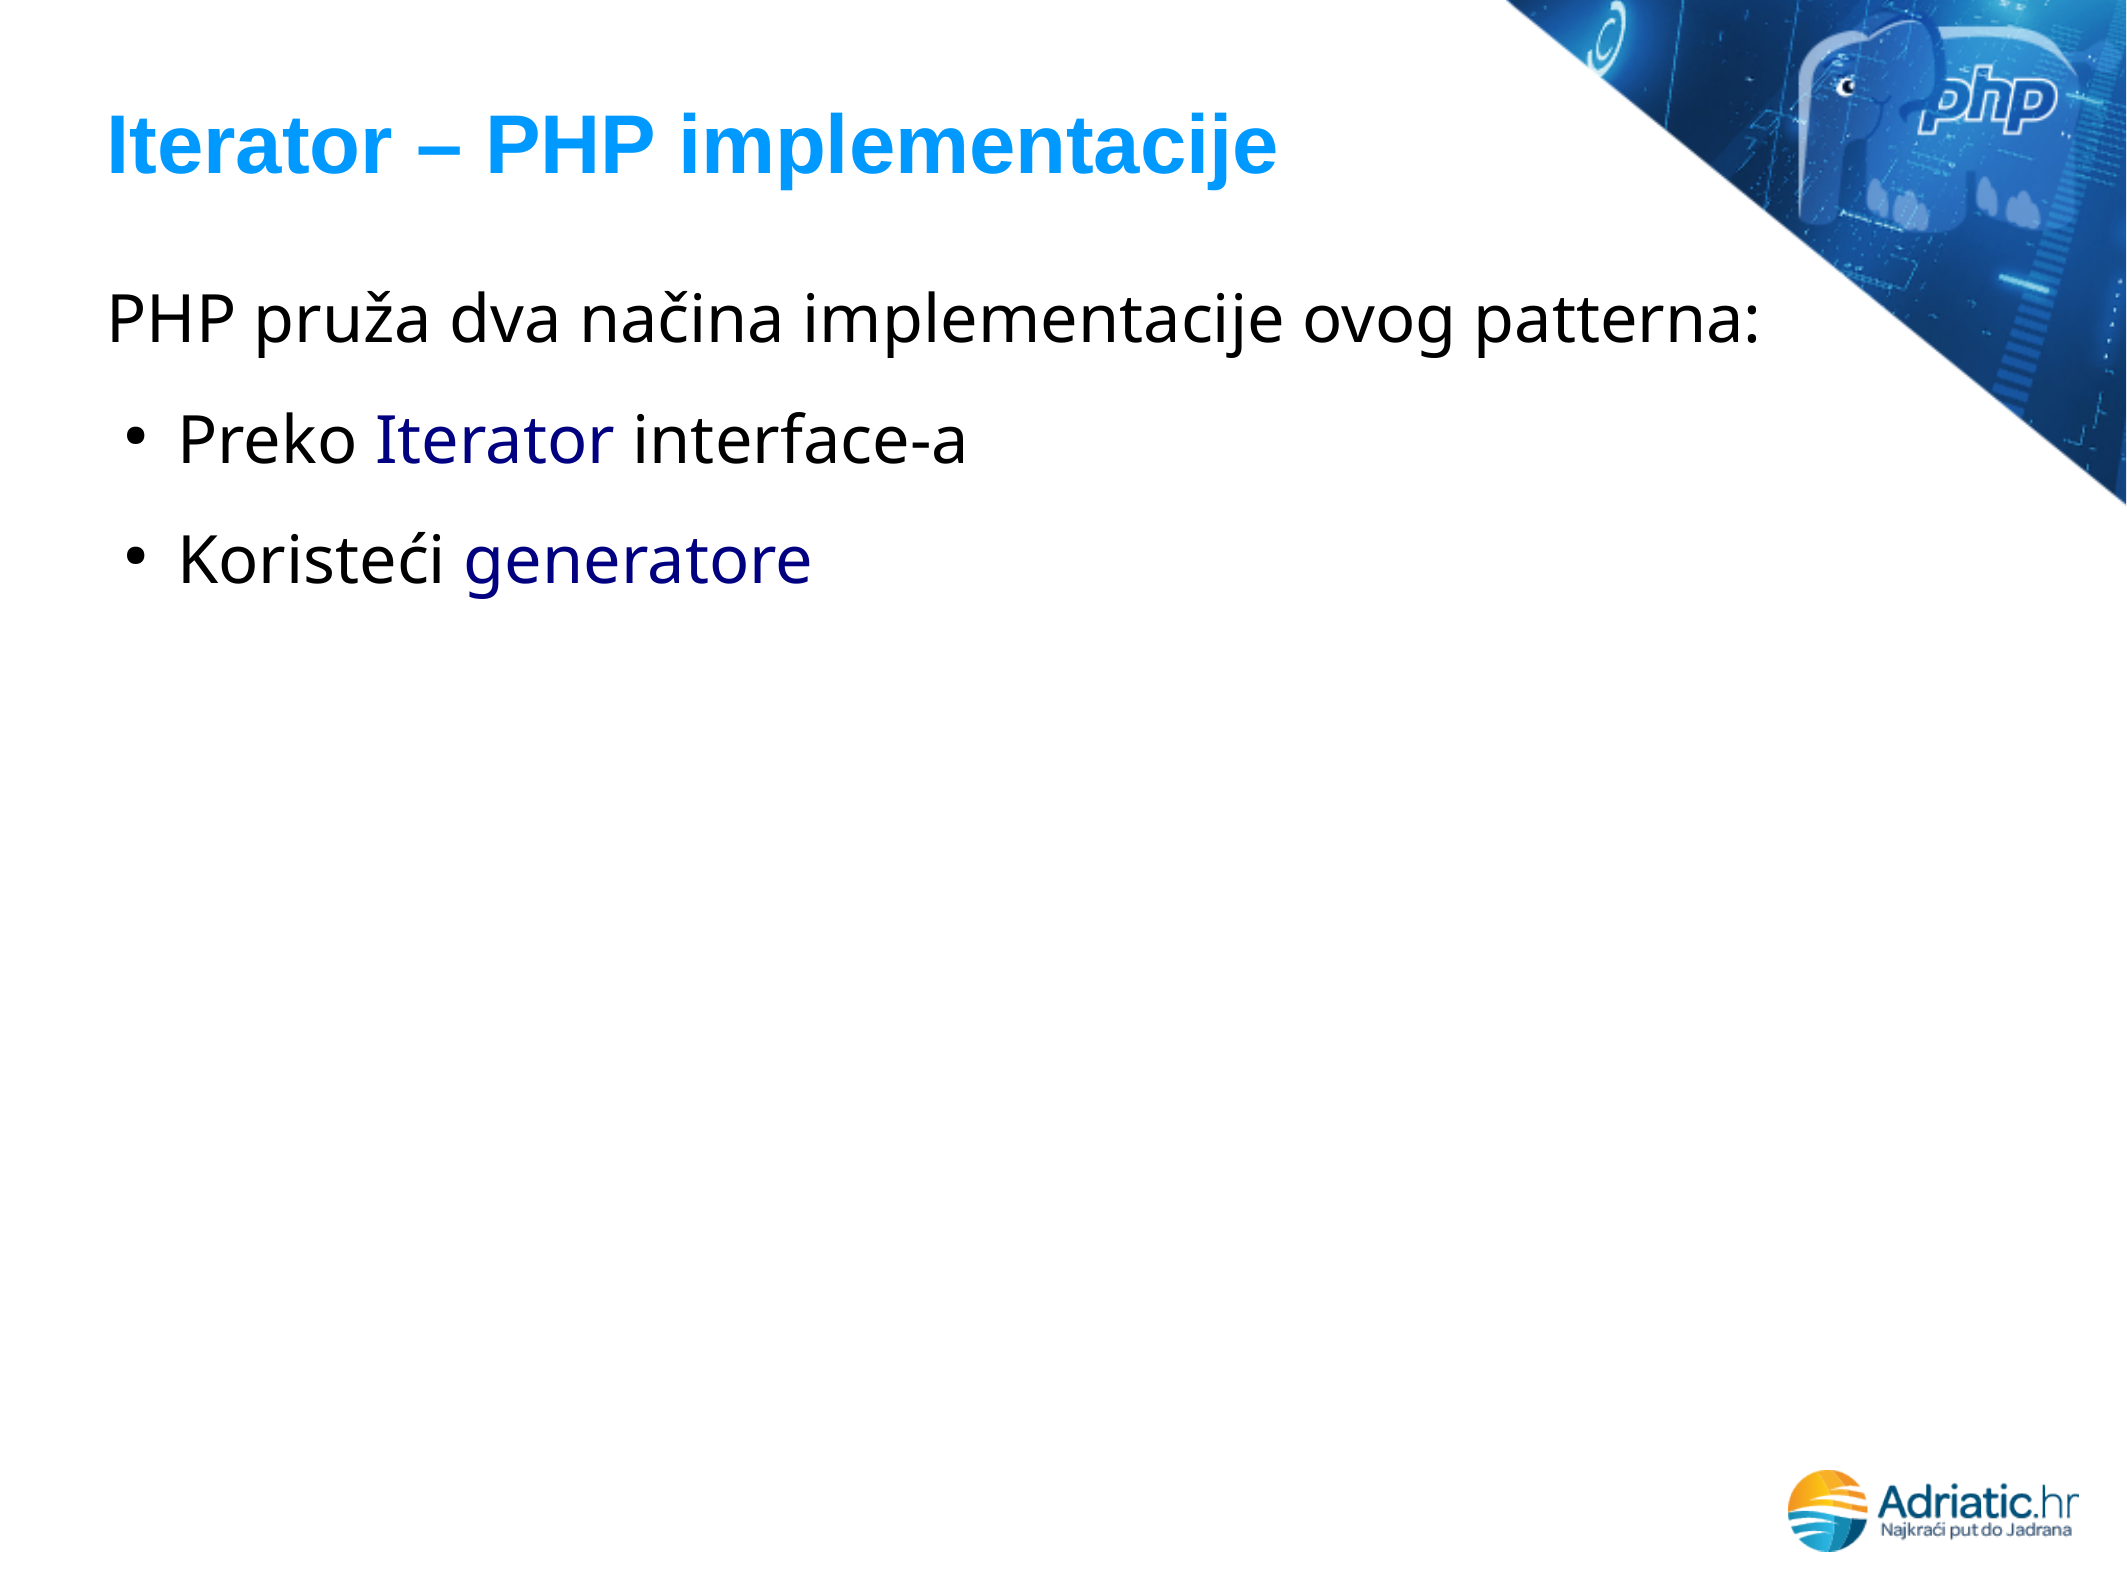

# Iterator – PHP implementacije
PHP pruža dva načina implementacije ovog patterna:
Preko Iterator interface-a
Koristeći generatore